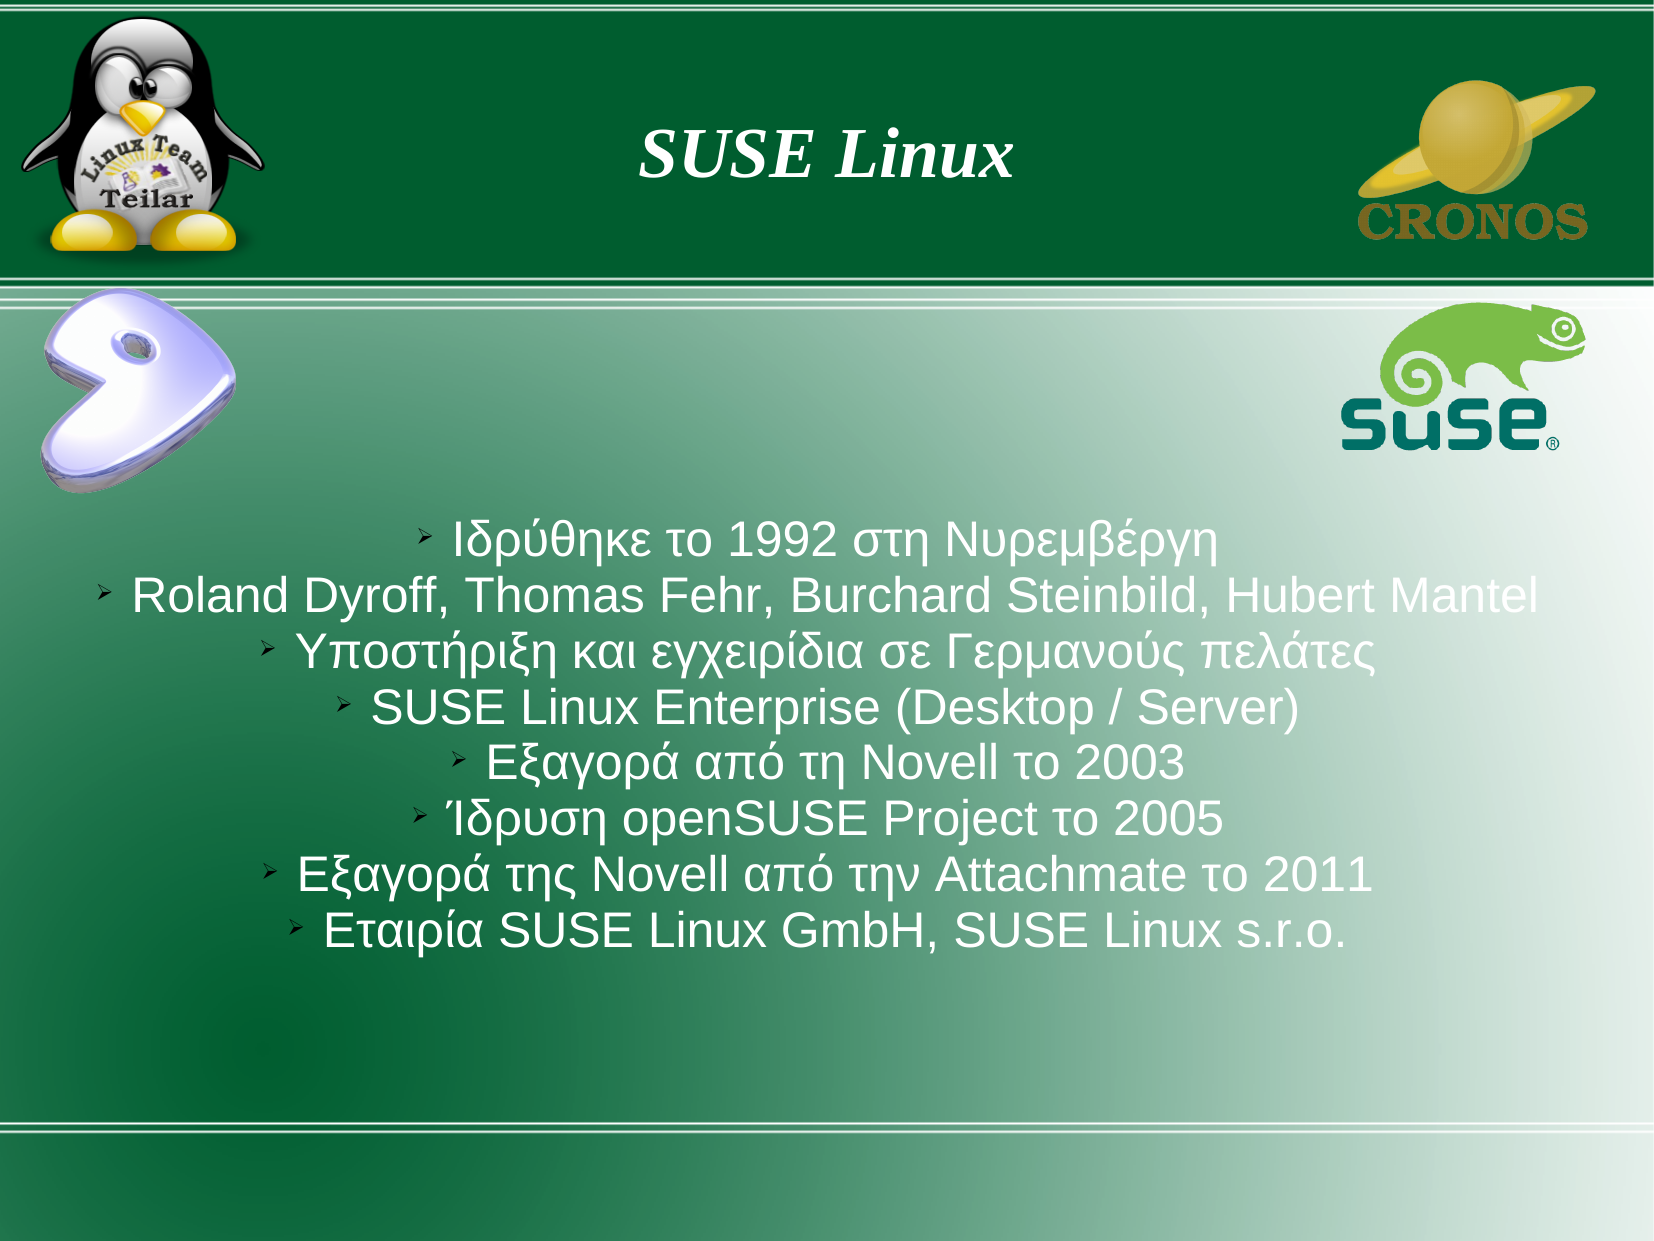

# SUSE Linux
Ιδρύθηκε το 1992 στη Νυρεμβέργη
Roland Dyroff, Thomas Fehr, Burchard Steinbild, Hubert Mantel
Υποστήριξη και εγχειρίδια σε Γερμανούς πελάτες
SUSE Linux Enterprise (Desktop / Server)
Εξαγορά από τη Novell το 2003
Ίδρυση openSUSE Project το 2005
Εξαγορά της Novell από την Attachmate το 2011
Εταιρία SUSE Linux GmbH, SUSE Linux s.r.o.